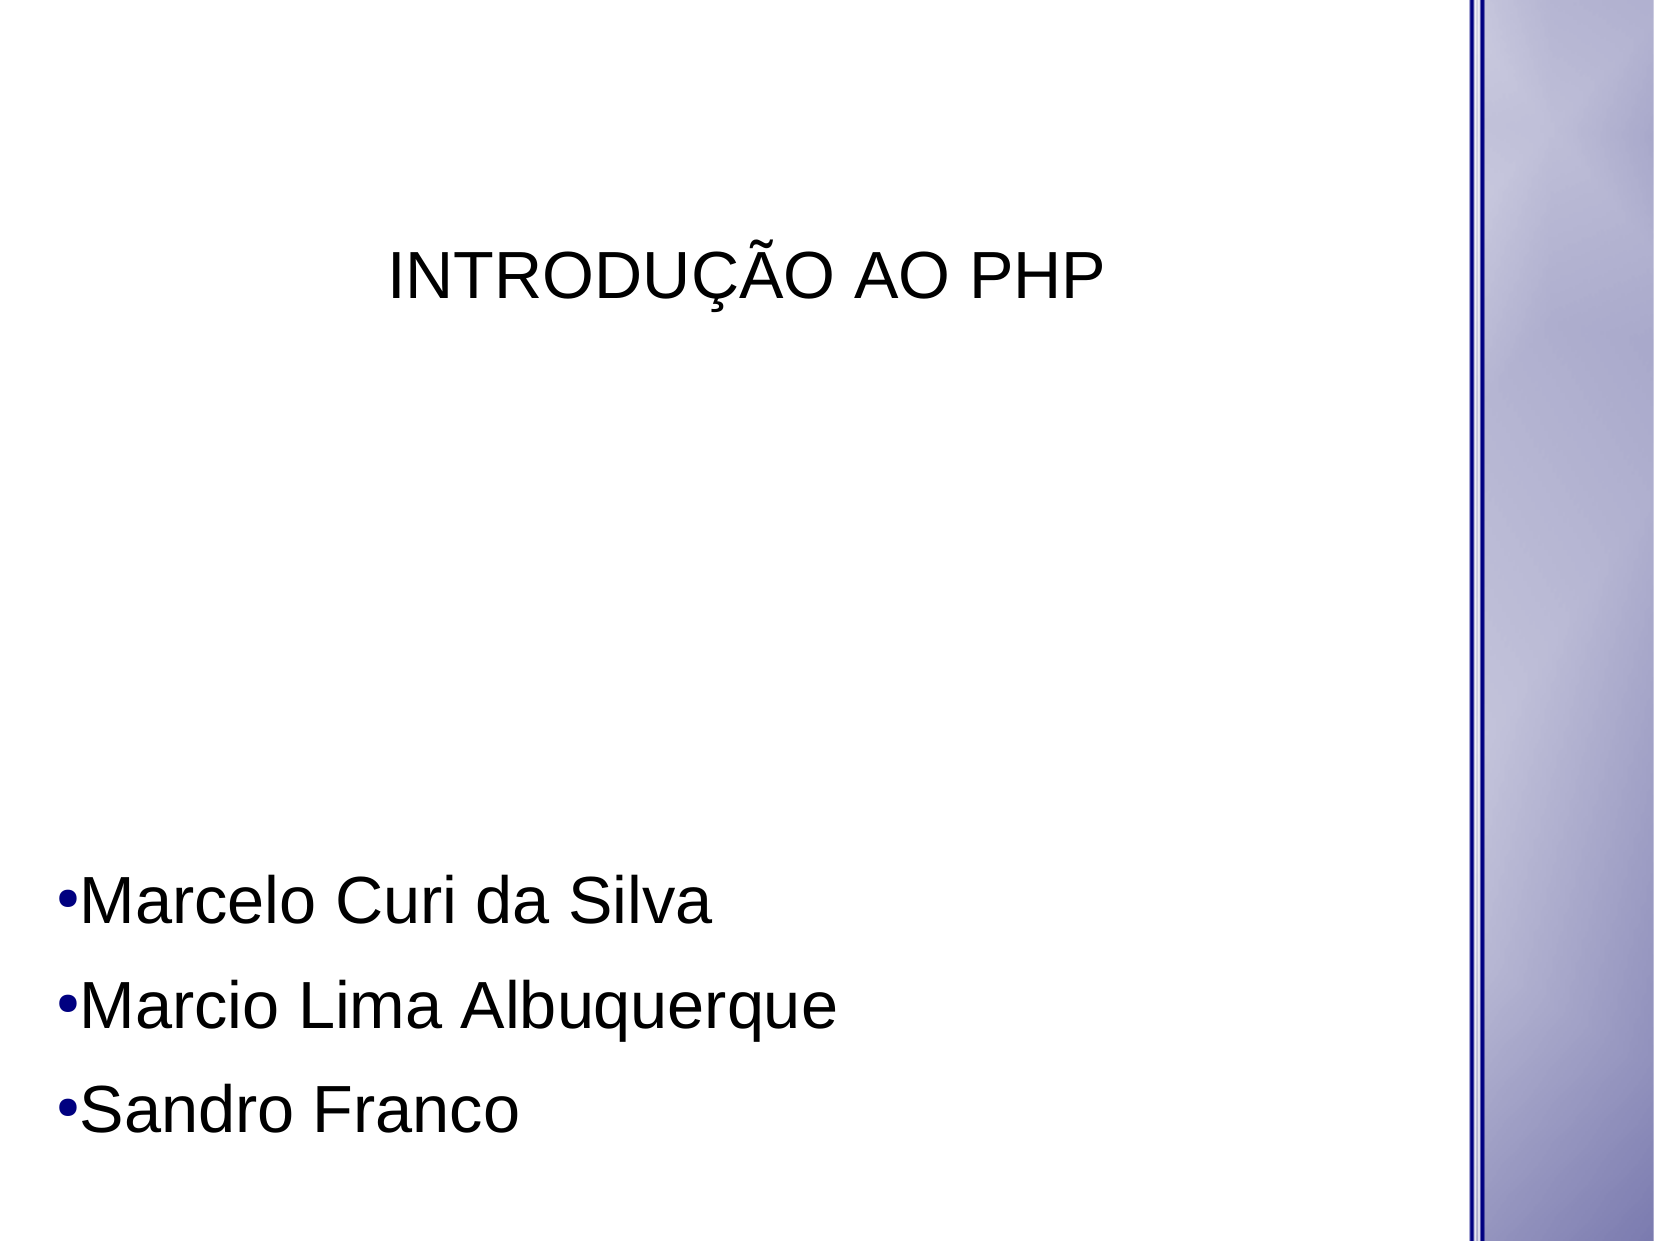

# INTRODUÇÃO AO PHP
Marcelo Curi da Silva
Marcio Lima Albuquerque
Sandro Franco